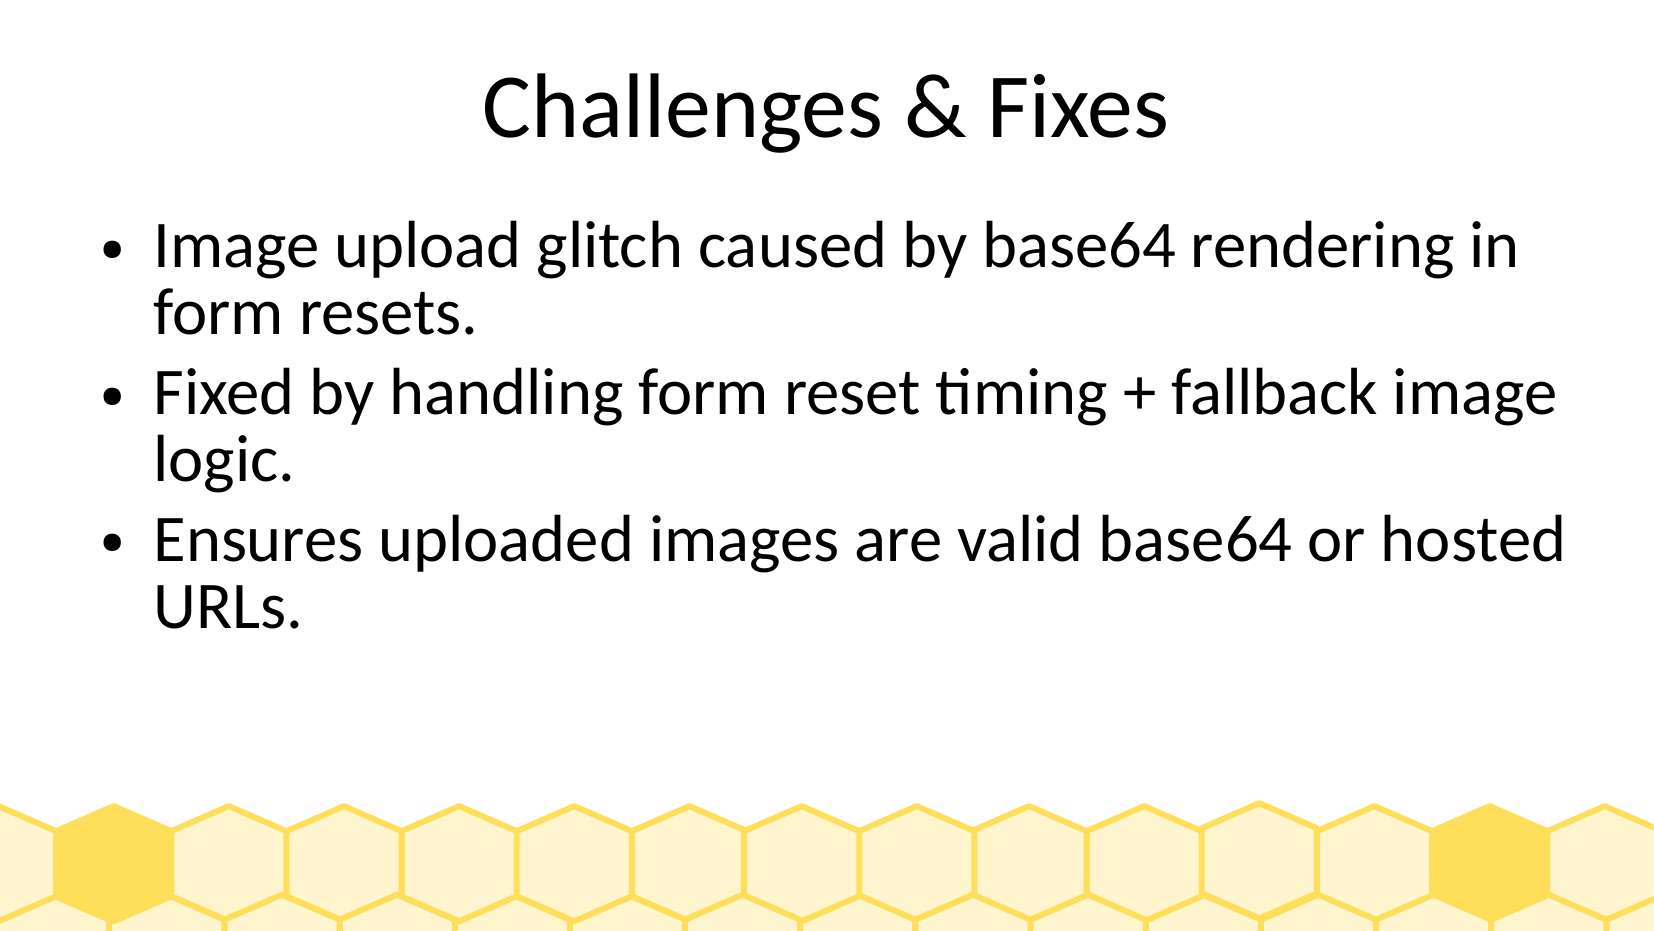

# Challenges & Fixes
Image upload glitch caused by base64 rendering in form resets.
Fixed by handling form reset timing + fallback image logic.
Ensures uploaded images are valid base64 or hosted URLs.